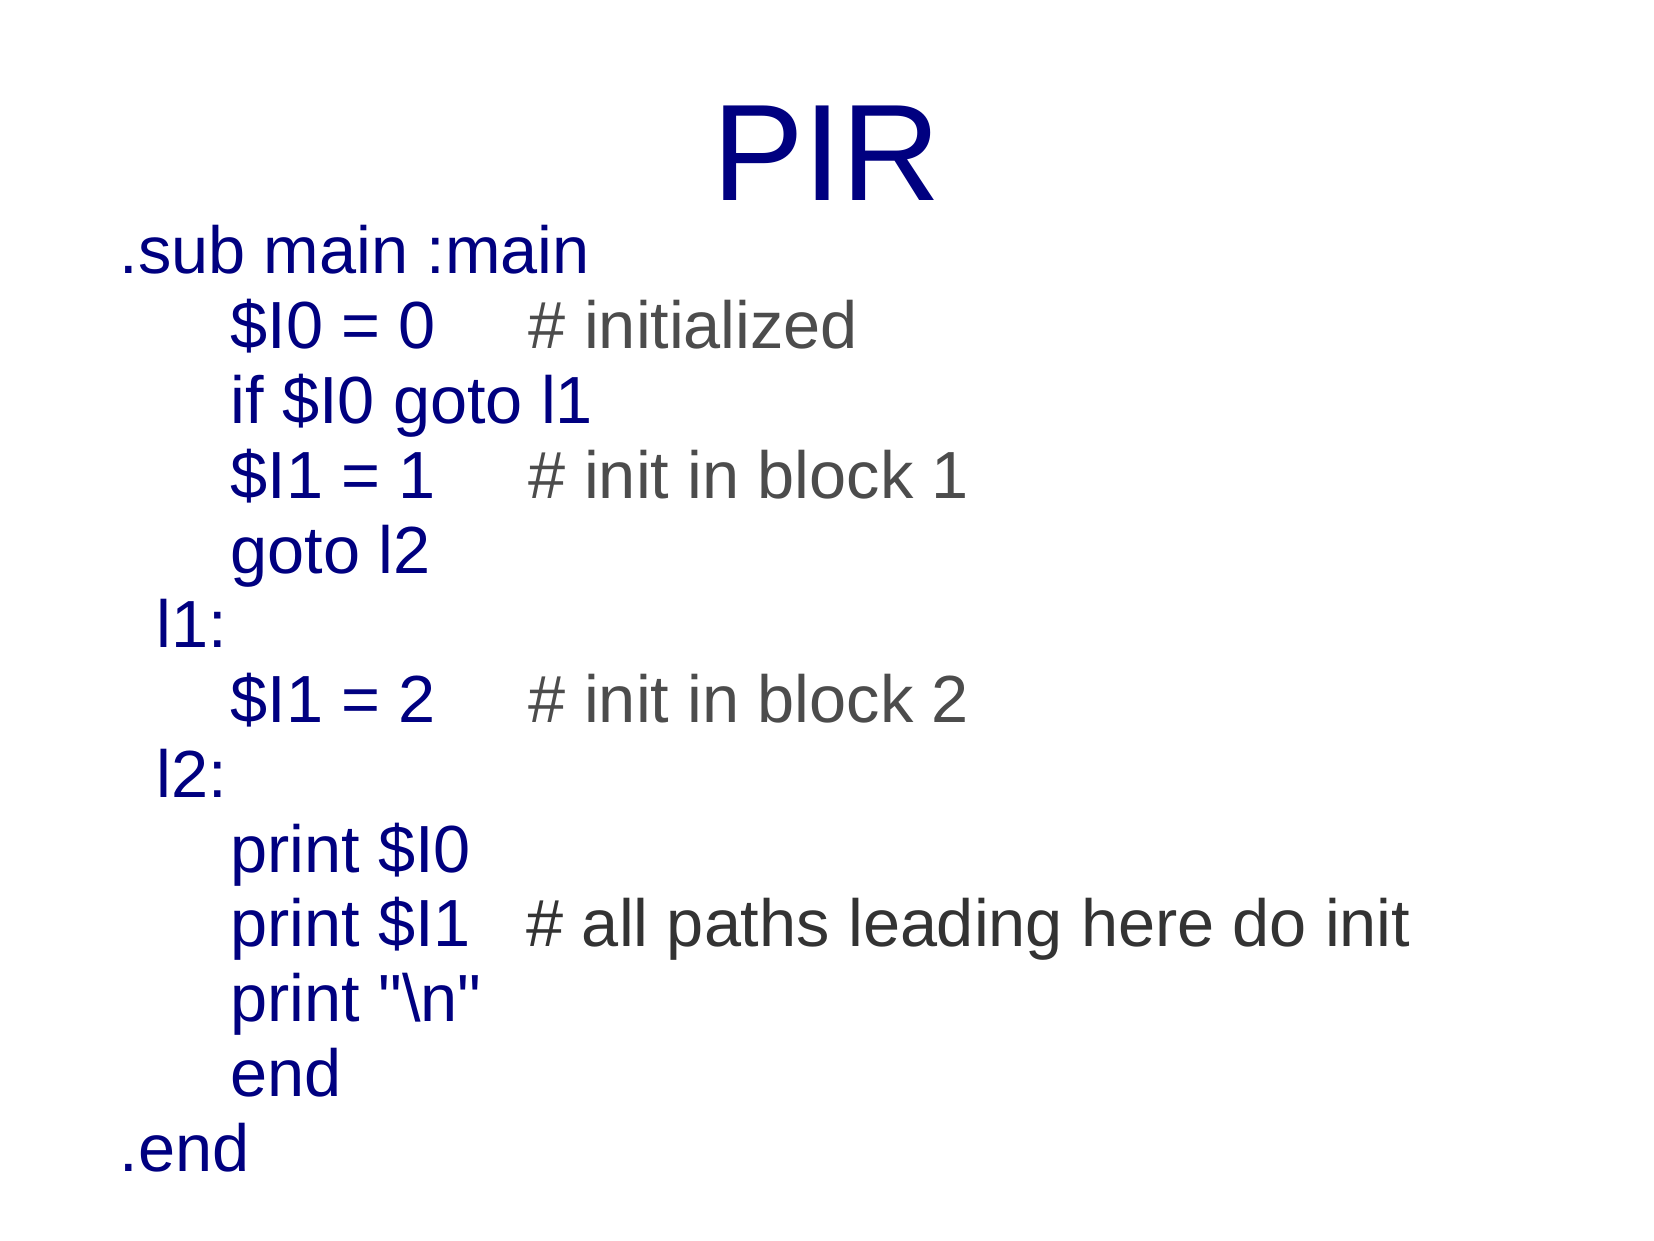

# PIR
 .sub main :main
 $I0 = 0 # initialized
 if $I0 goto l1
 $I1 = 1 # init in block 1
 goto l2
 l1:
 $I1 = 2 # init in block 2
 l2:
 print $I0
 print $I1 # all paths leading here do init
 print "\n"
 end
 .end